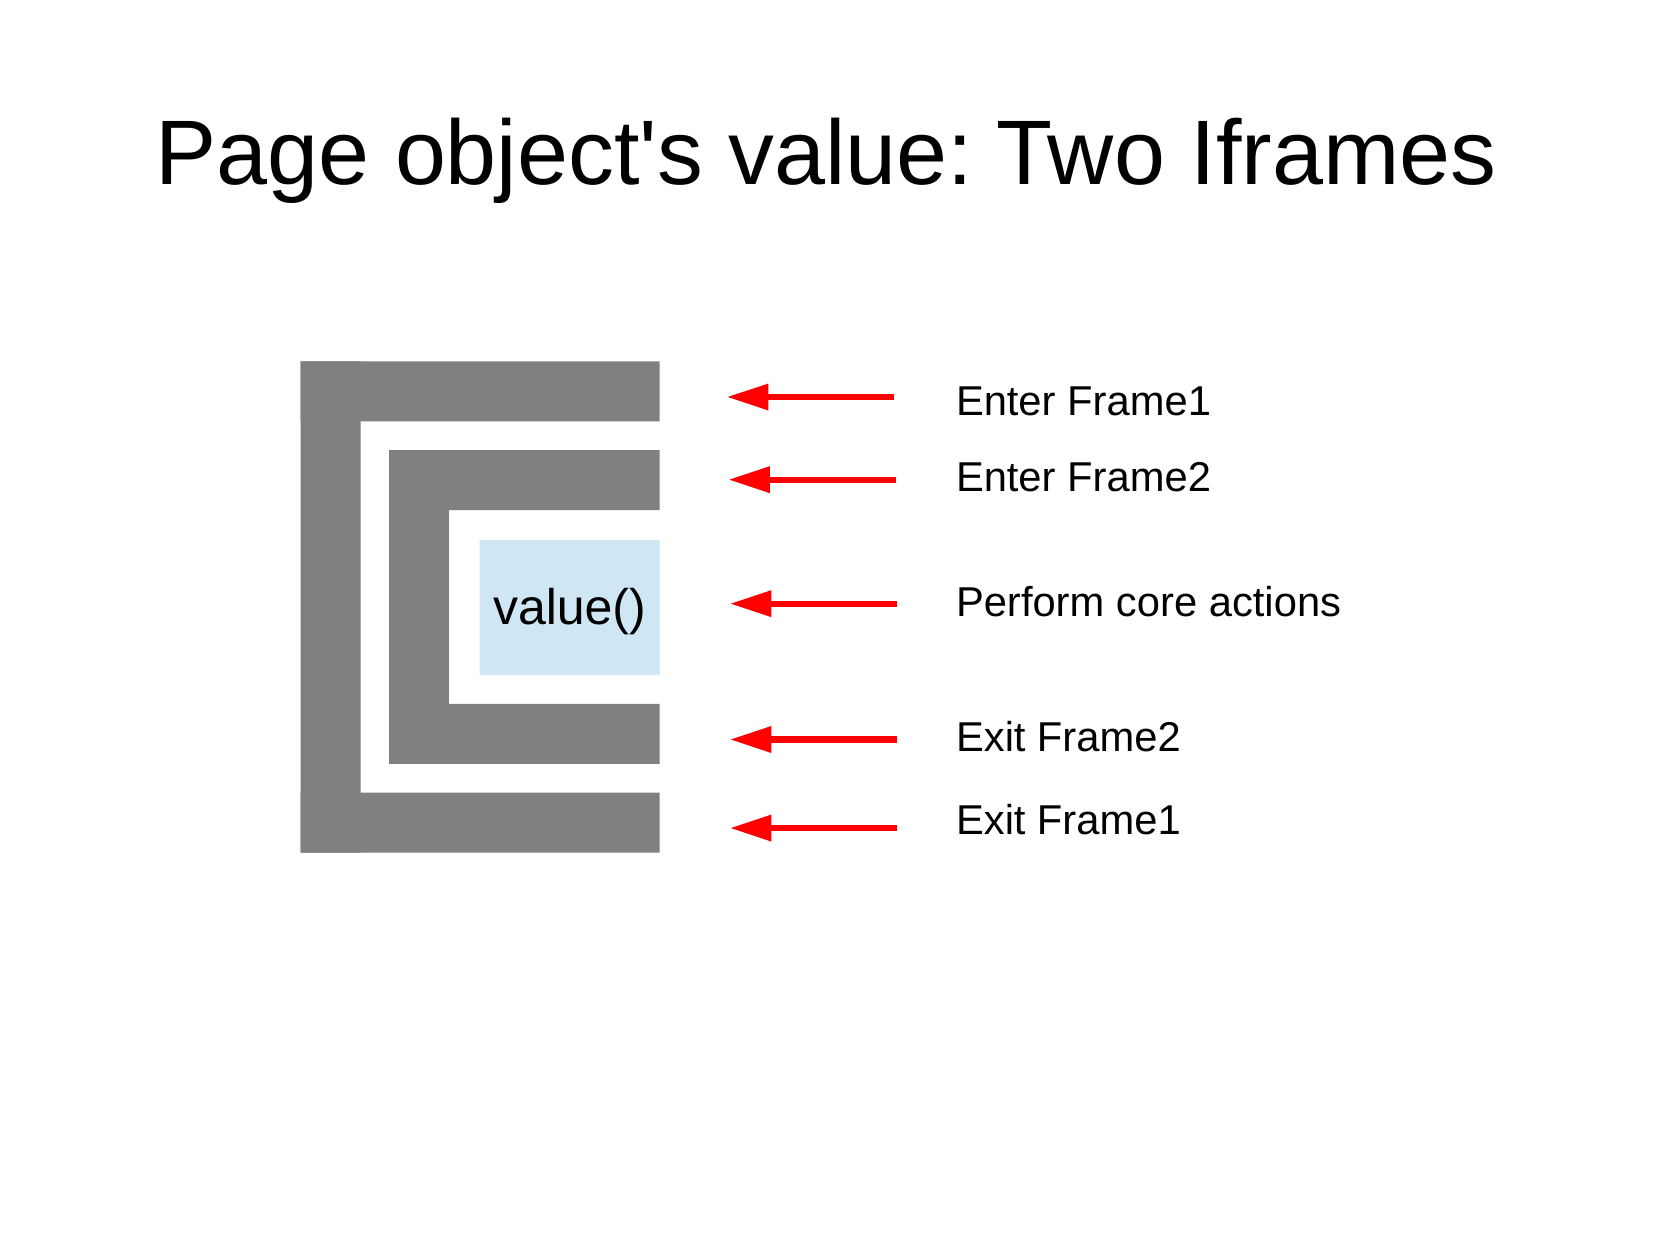

# Page object's value: Two Iframes
value()
Enter Frame1
Enter Frame2
Perform core actions
Exit Frame2
Exit Frame1